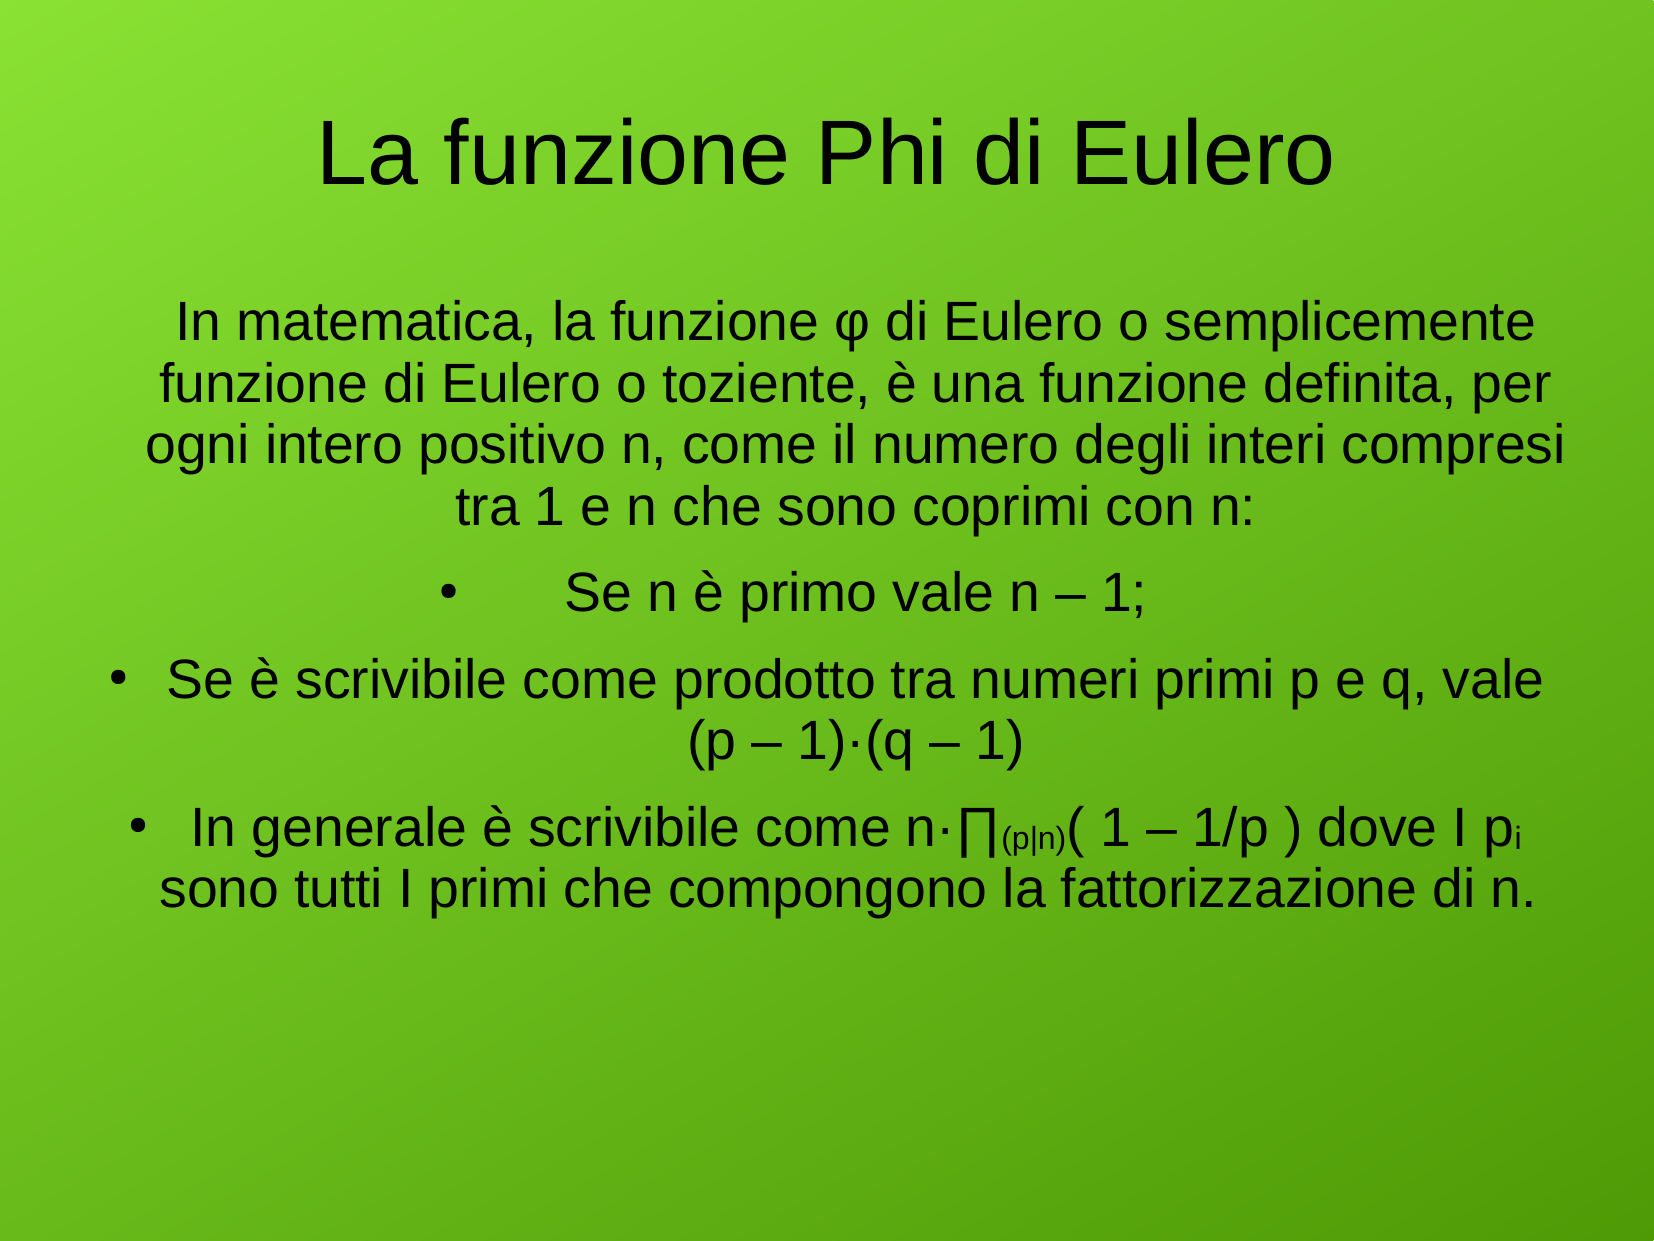

# La funzione Phi di Eulero
In matematica, la funzione φ di Eulero o semplicemente funzione di Eulero o toziente, è una funzione definita, per ogni intero positivo n, come il numero degli interi compresi tra 1 e n che sono coprimi con n:
Se n è primo vale n – 1;
Se è scrivibile come prodotto tra numeri primi p e q, vale (p – 1)·(q – 1)
In generale è scrivibile come n·∏(p|n)( 1 – 1/p ) dove I pi sono tutti I primi che compongono la fattorizzazione di n.